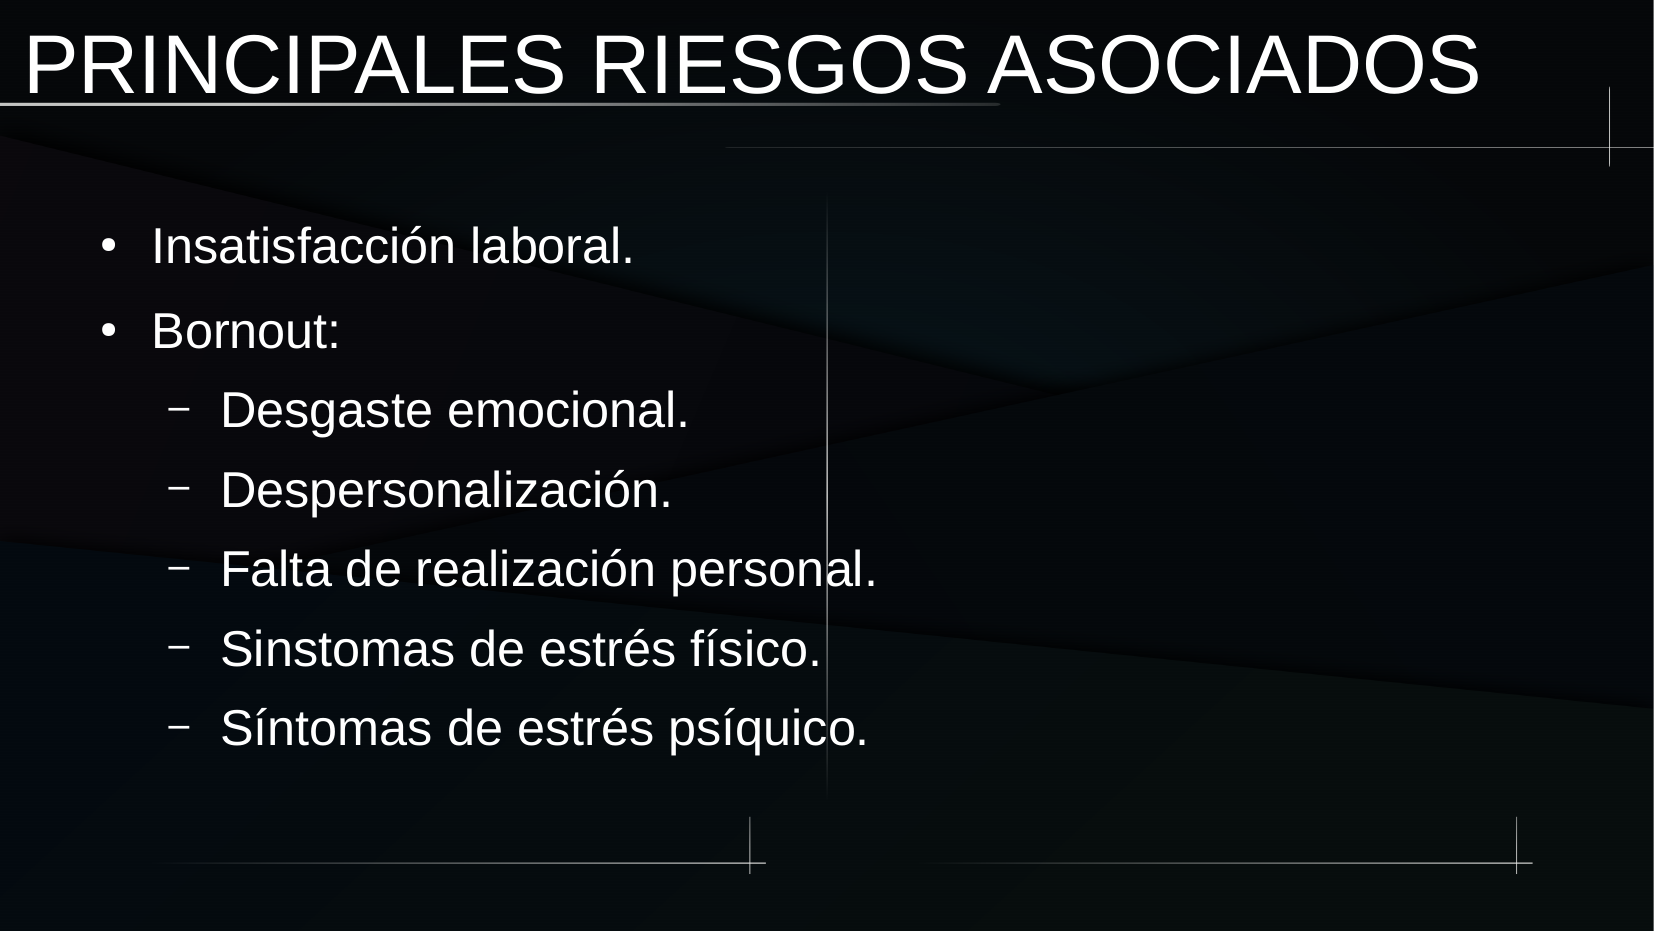

# PRINCIPALES RIESGOS ASOCIADOS
Insatisfacción laboral.
Bornout:
Desgaste emocional.
Despersonalización.
Falta de realización personal.
Sinstomas de estrés físico.
Síntomas de estrés psíquico.